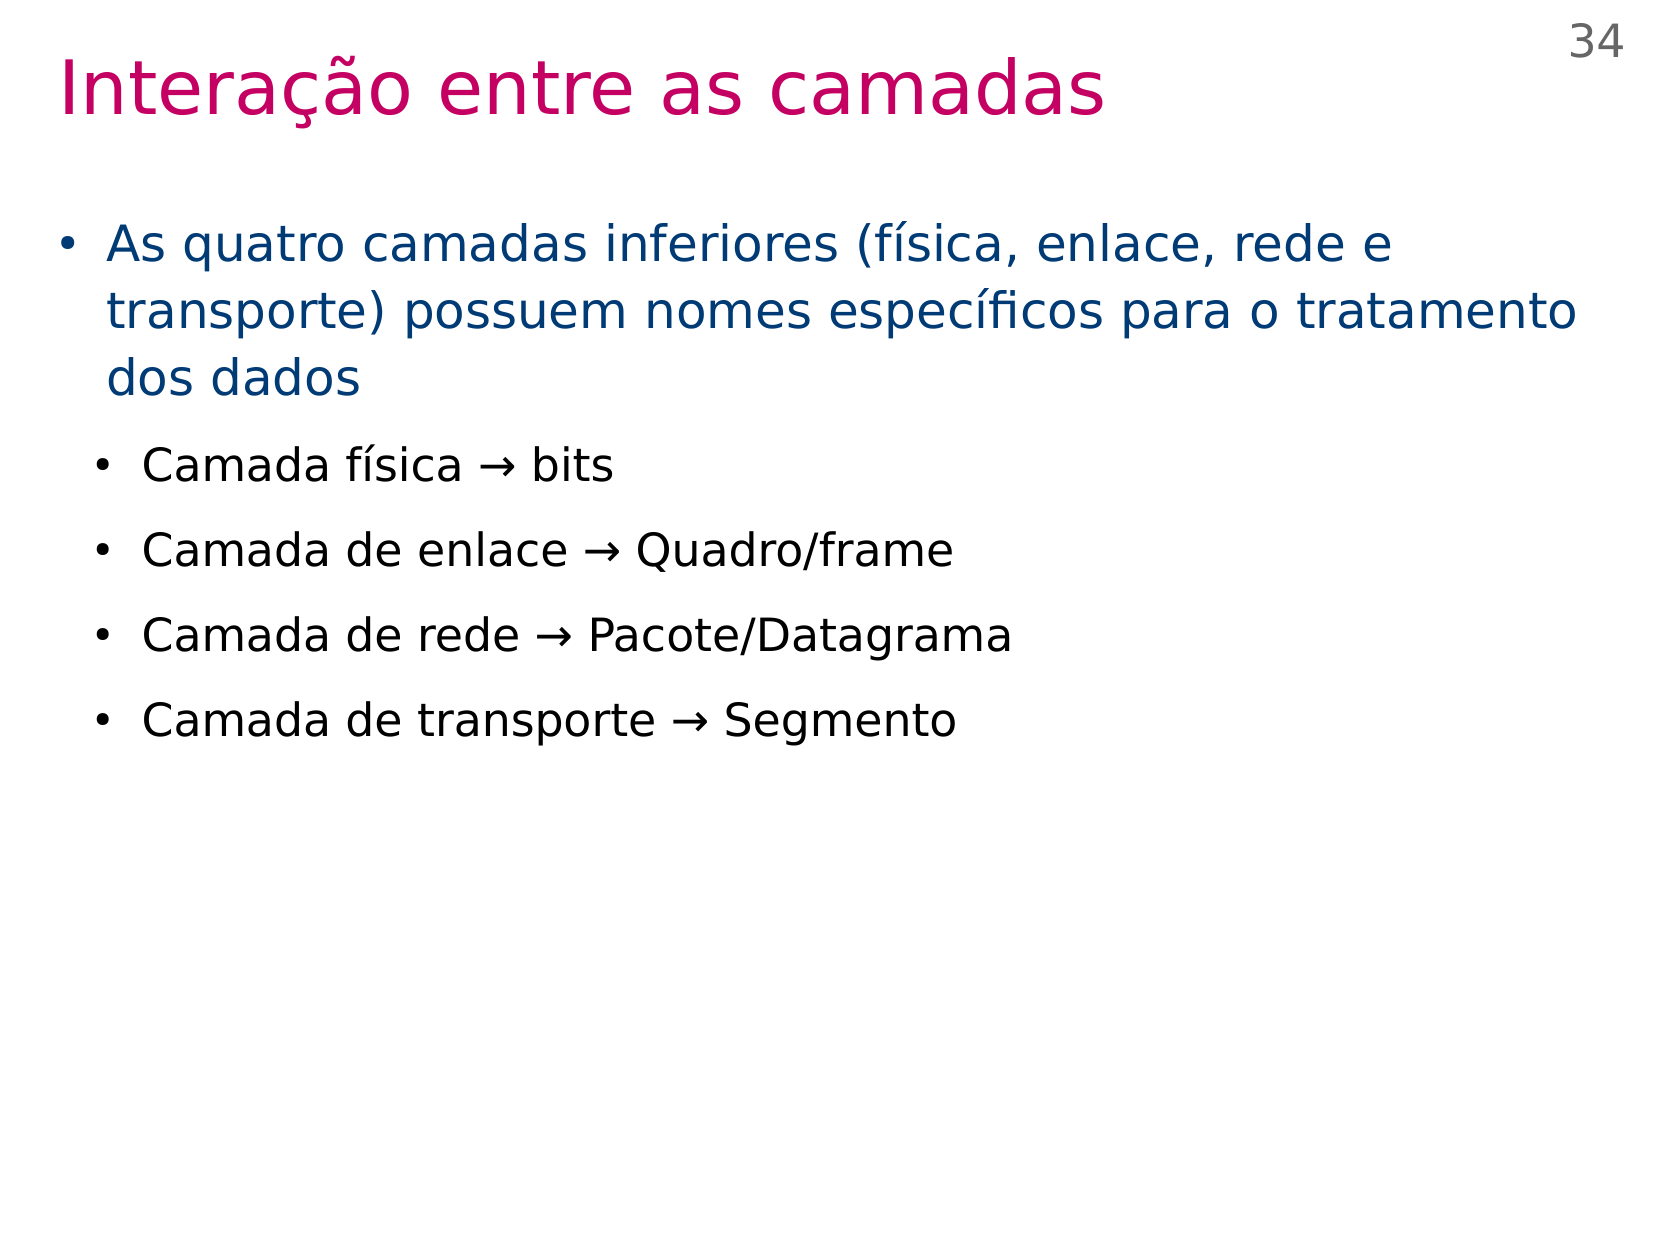

34
# Interação entre as camadas
As quatro camadas inferiores (física, enlace, rede e transporte) possuem nomes específicos para o tratamento dos dados
Camada física → bits
Camada de enlace → Quadro/frame
Camada de rede → Pacote/Datagrama
Camada de transporte → Segmento